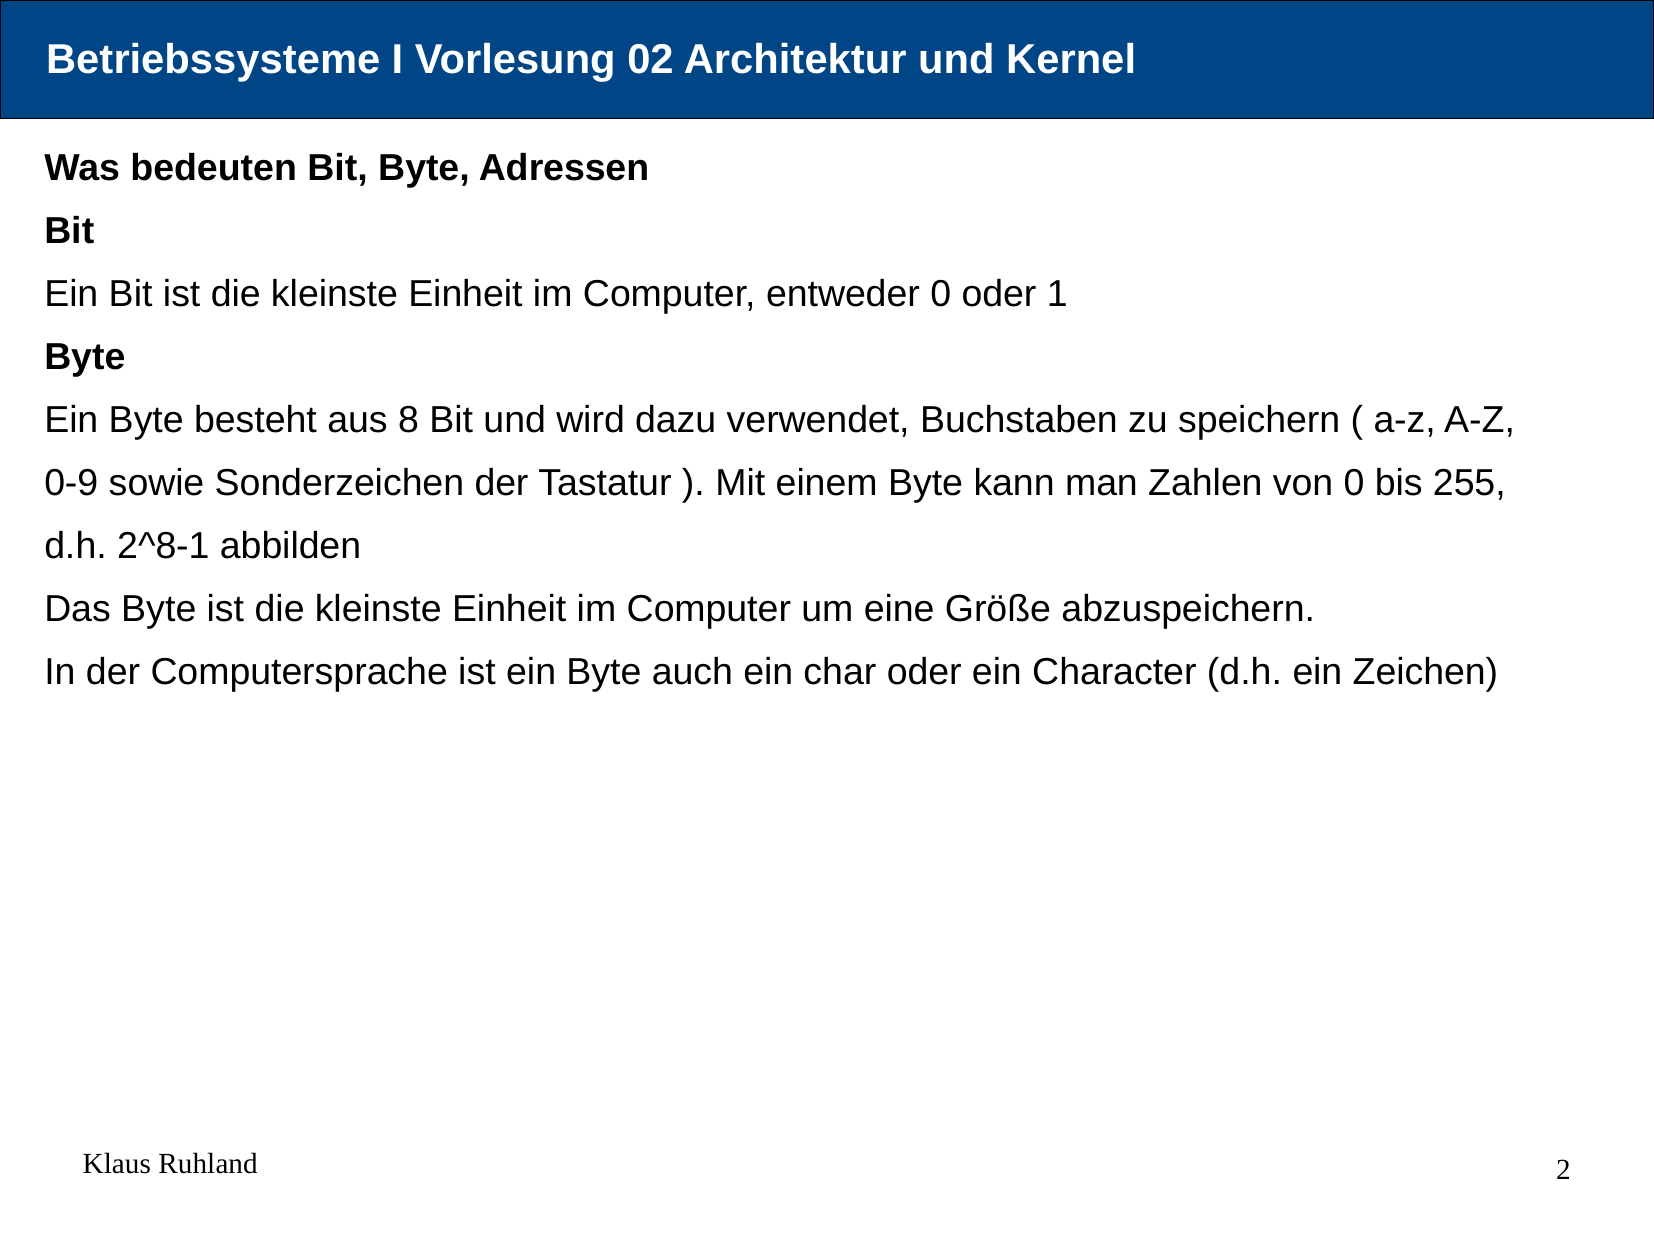

Was bedeuten Bit, Byte, Adressen
Bit
Ein Bit ist die kleinste Einheit im Computer, entweder 0 oder 1
Byte
Ein Byte besteht aus 8 Bit und wird dazu verwendet, Buchstaben zu speichern ( a-z, A-Z, 0-9 sowie Sonderzeichen der Tastatur ). Mit einem Byte kann man Zahlen von 0 bis 255, d.h. 2^8-1 abbilden
Das Byte ist die kleinste Einheit im Computer um eine Größe abzuspeichern.
In der Computersprache ist ein Byte auch ein char oder ein Character (d.h. ein Zeichen)
2